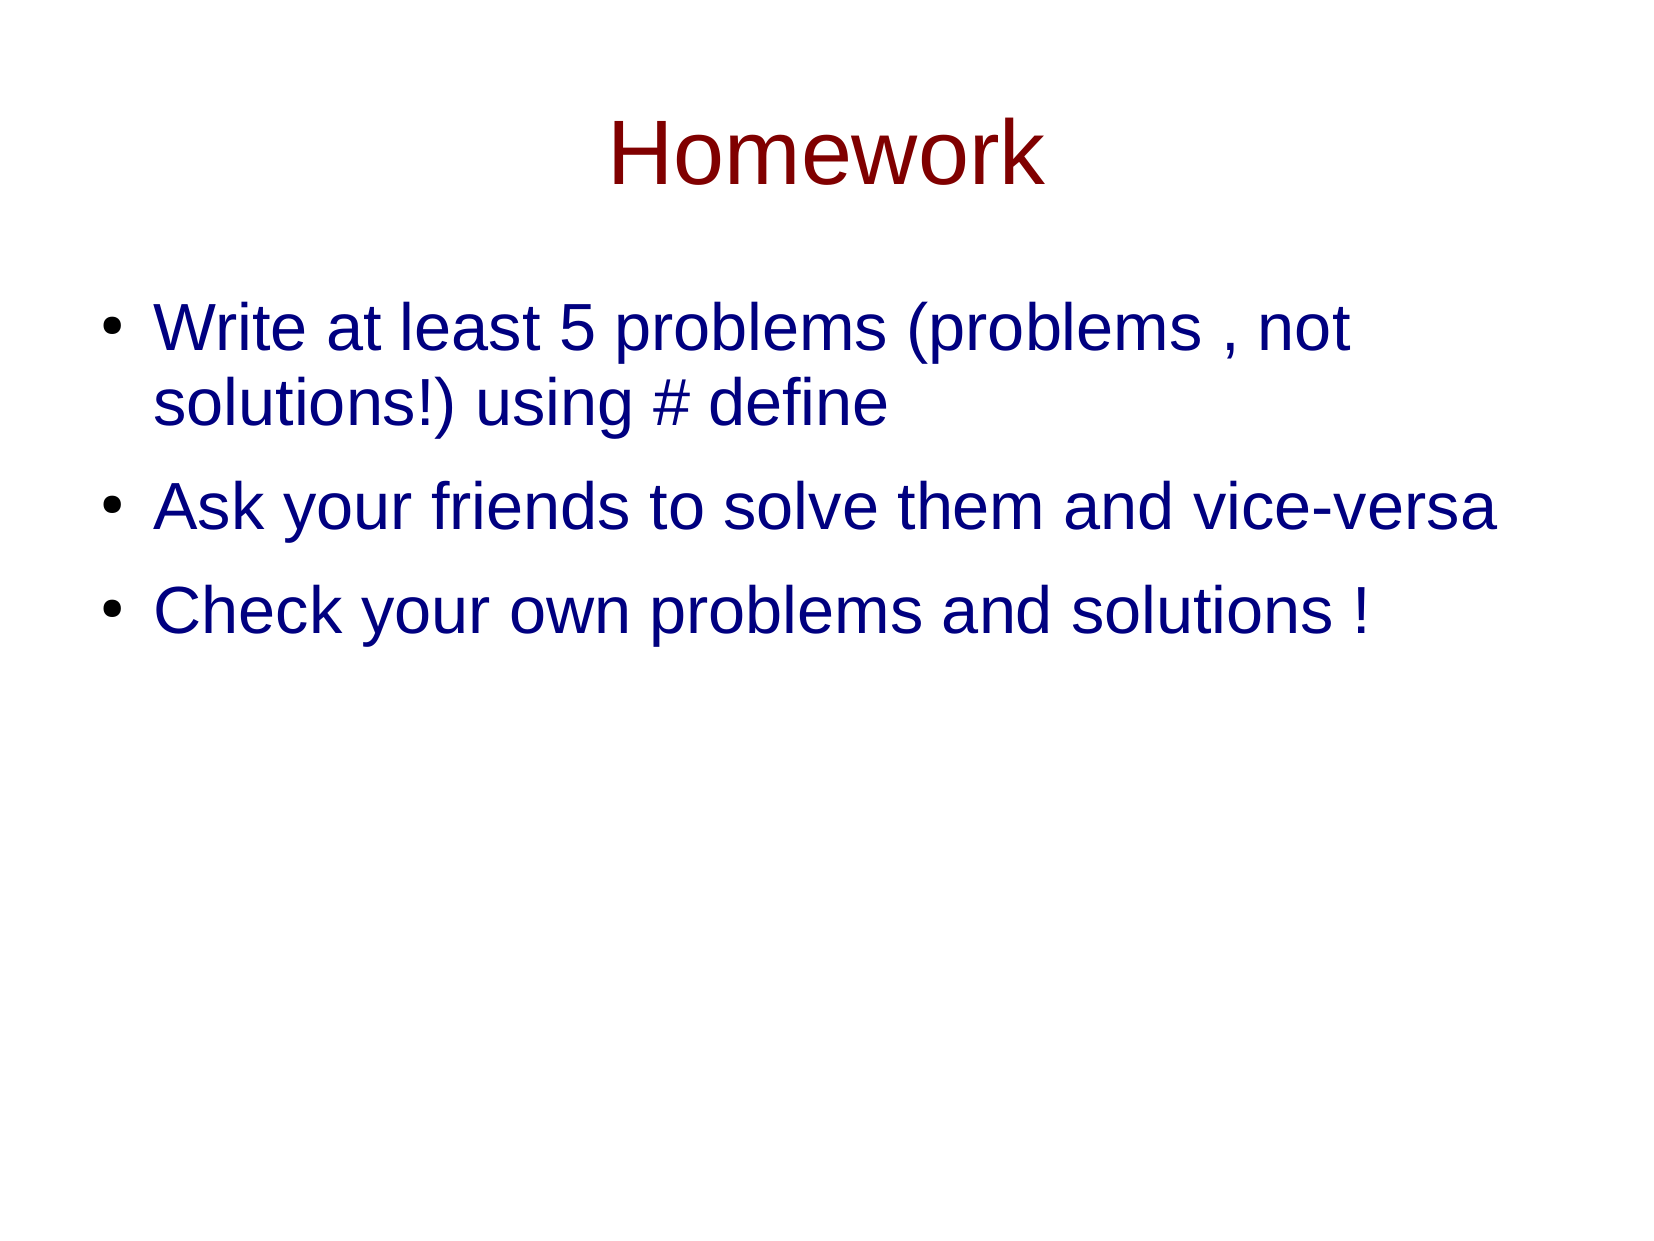

# Homework
Write at least 5 problems (problems , not solutions!) using # define
Ask your friends to solve them and vice-versa
Check your own problems and solutions !